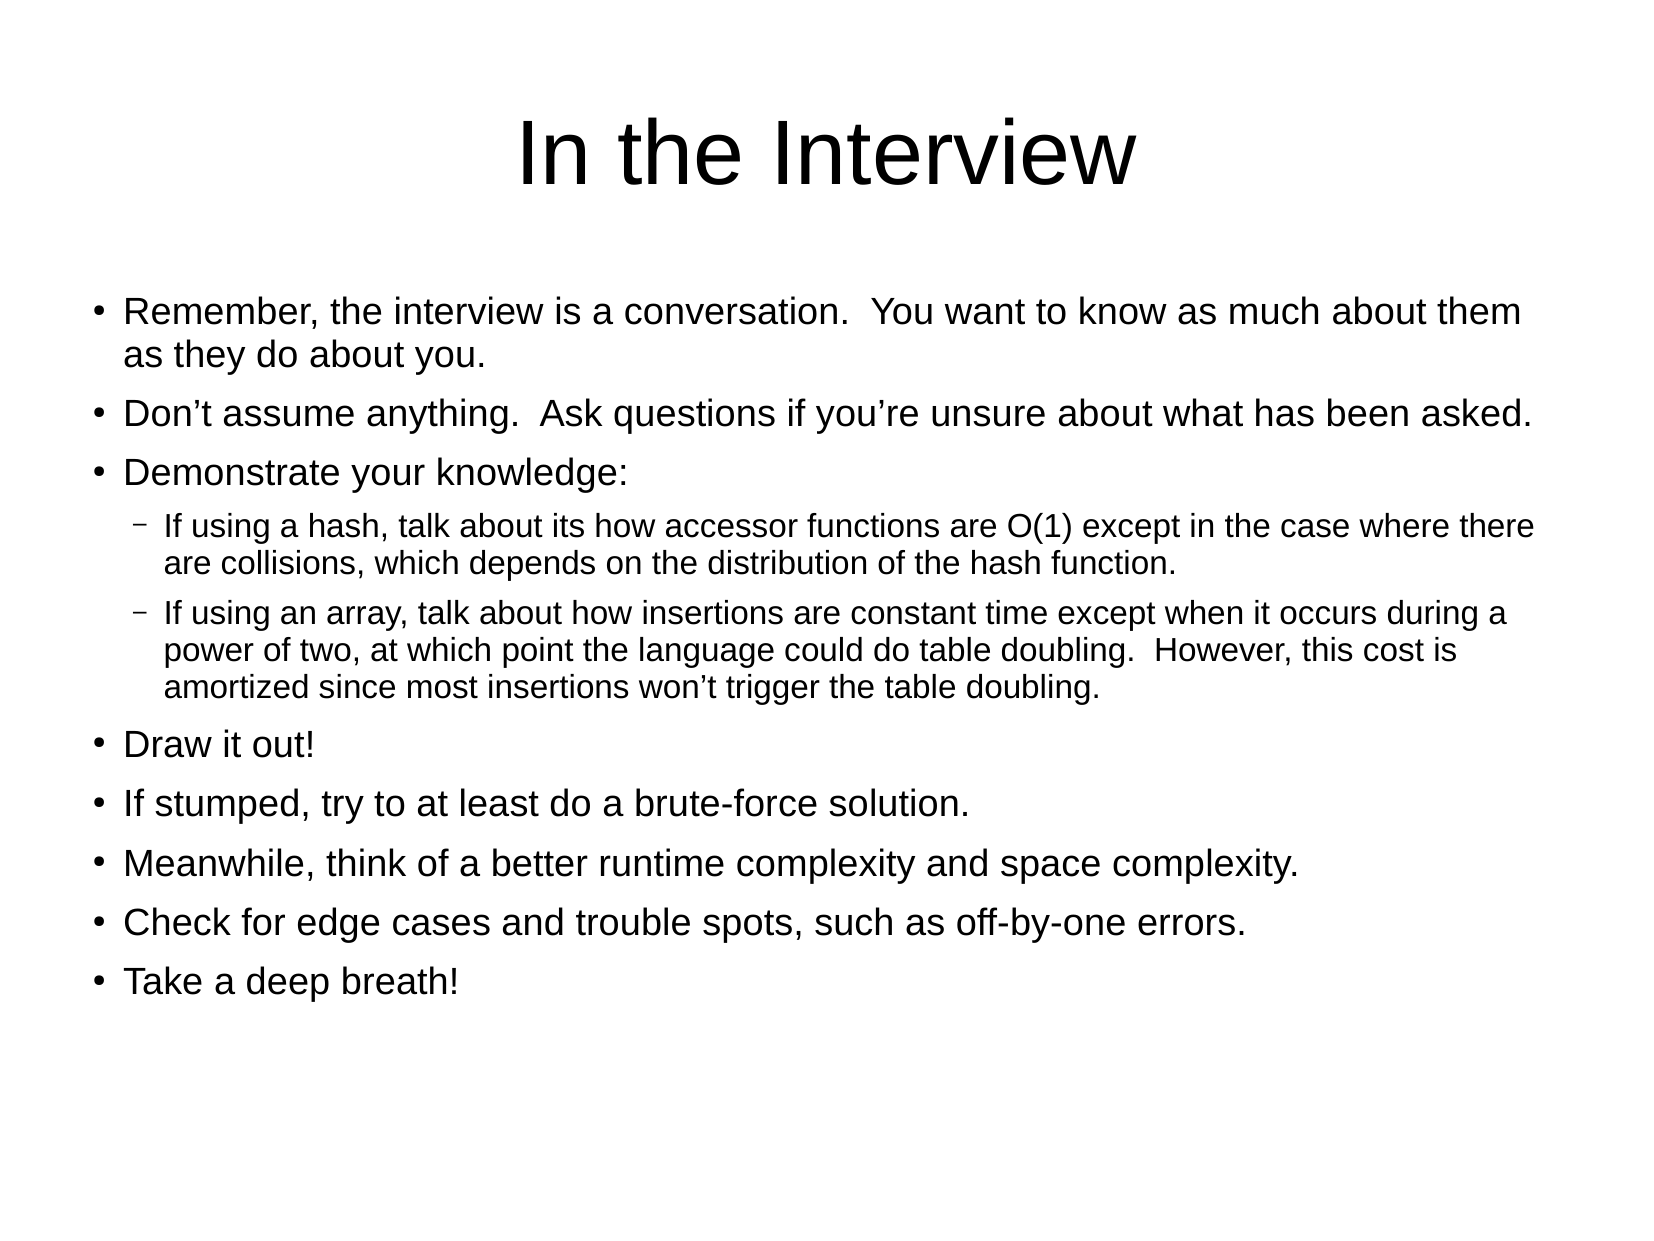

# In the Interview
Remember, the interview is a conversation. You want to know as much about them as they do about you.
Don’t assume anything. Ask questions if you’re unsure about what has been asked.
Demonstrate your knowledge:
If using a hash, talk about its how accessor functions are O(1) except in the case where there are collisions, which depends on the distribution of the hash function.
If using an array, talk about how insertions are constant time except when it occurs during a power of two, at which point the language could do table doubling. However, this cost is amortized since most insertions won’t trigger the table doubling.
Draw it out!
If stumped, try to at least do a brute-force solution.
Meanwhile, think of a better runtime complexity and space complexity.
Check for edge cases and trouble spots, such as off-by-one errors.
Take a deep breath!